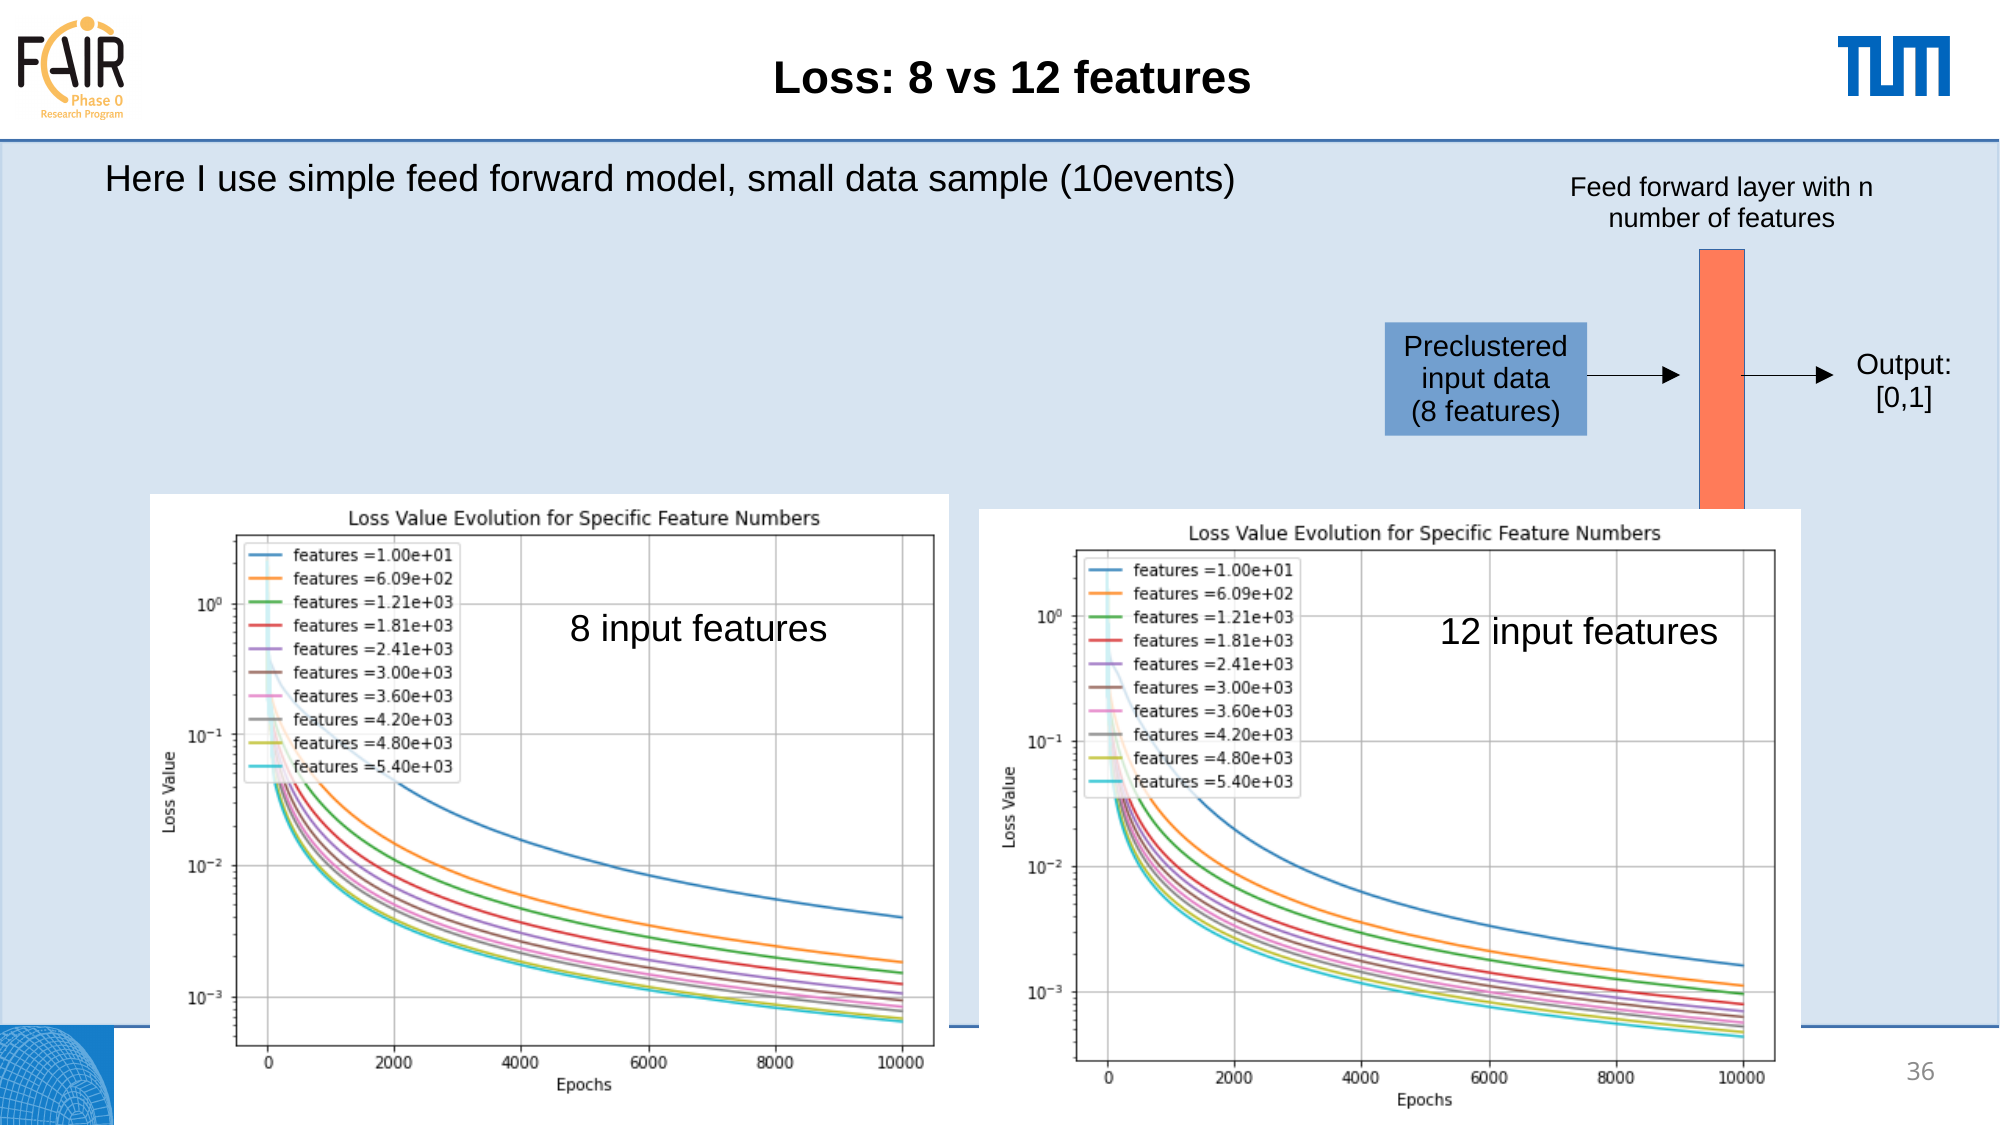

Loss: 8 vs 12 features
Here I use simple feed forward model, small data sample (10events)
Feed forward layer with n number of features
Preclustered input data
(8 features)
Output: [0,1]
8 input features
12 input features
36